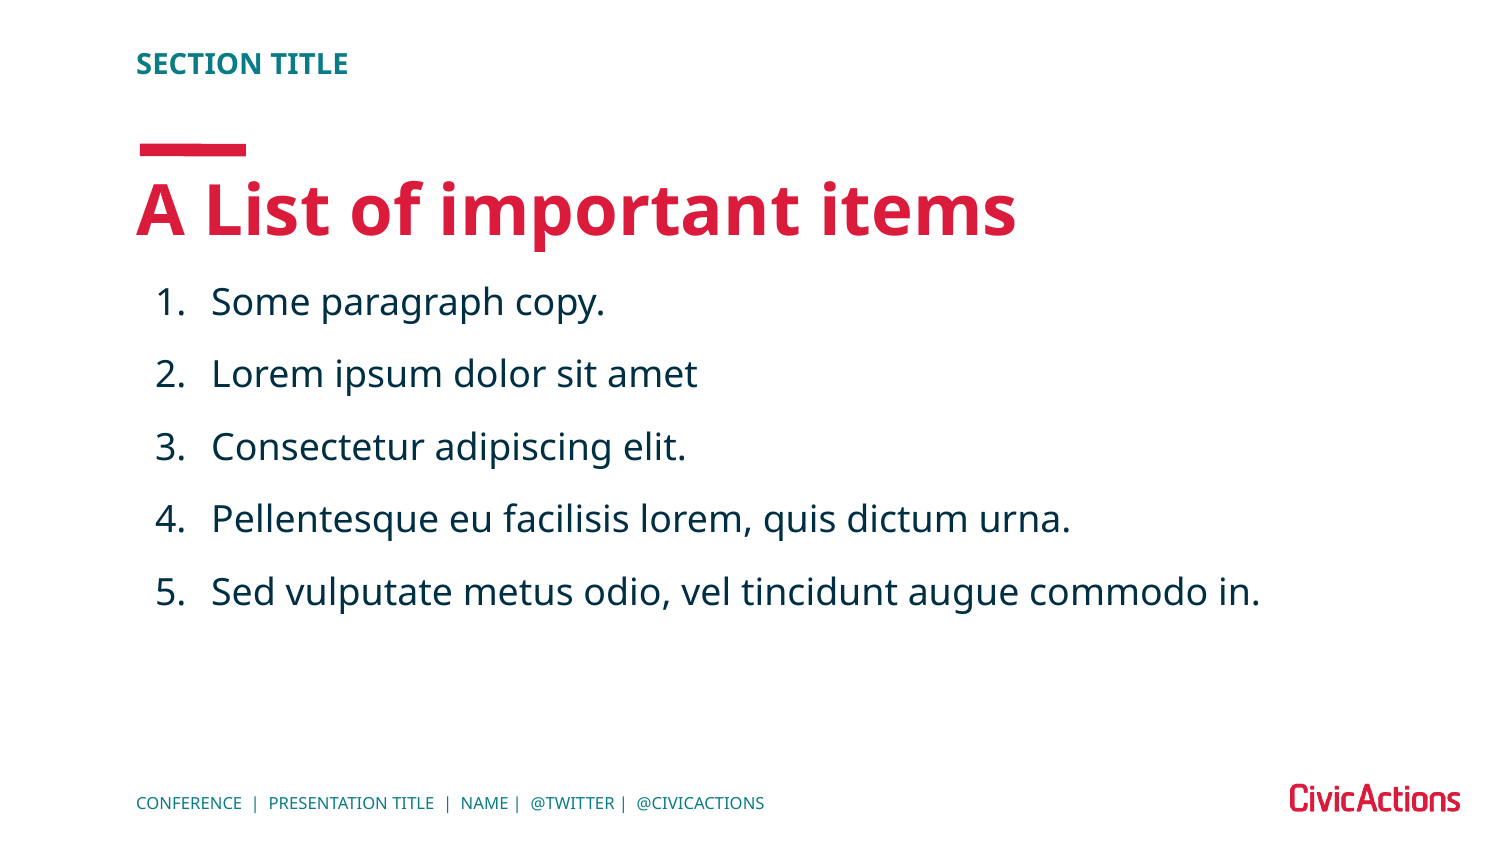

# SECTION TITLE
A List of important items
Some paragraph copy.
Lorem ipsum dolor sit amet
Consectetur adipiscing elit.
Pellentesque eu facilisis lorem, quis dictum urna.
Sed vulputate metus odio, vel tincidunt augue commodo in.
CONFERENCE | PRESENTATION TITLE | NAME | @TWITTER | @CIVICACTIONS